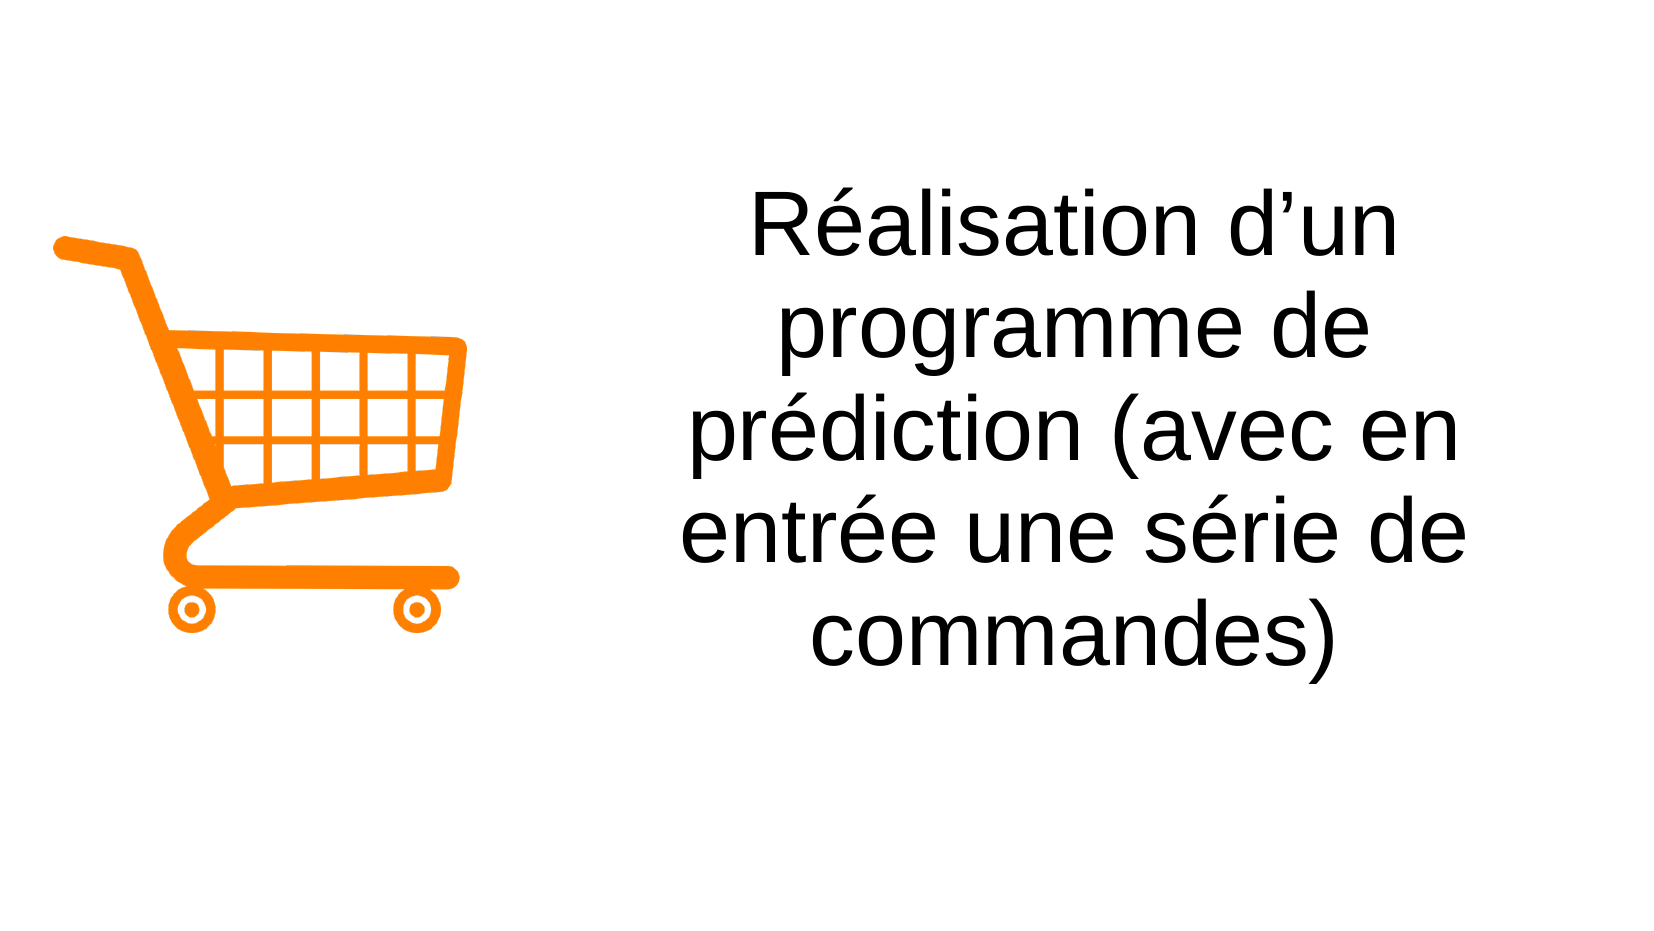

# Réalisation d’un programme de prédiction (avec en entrée une série de commandes)